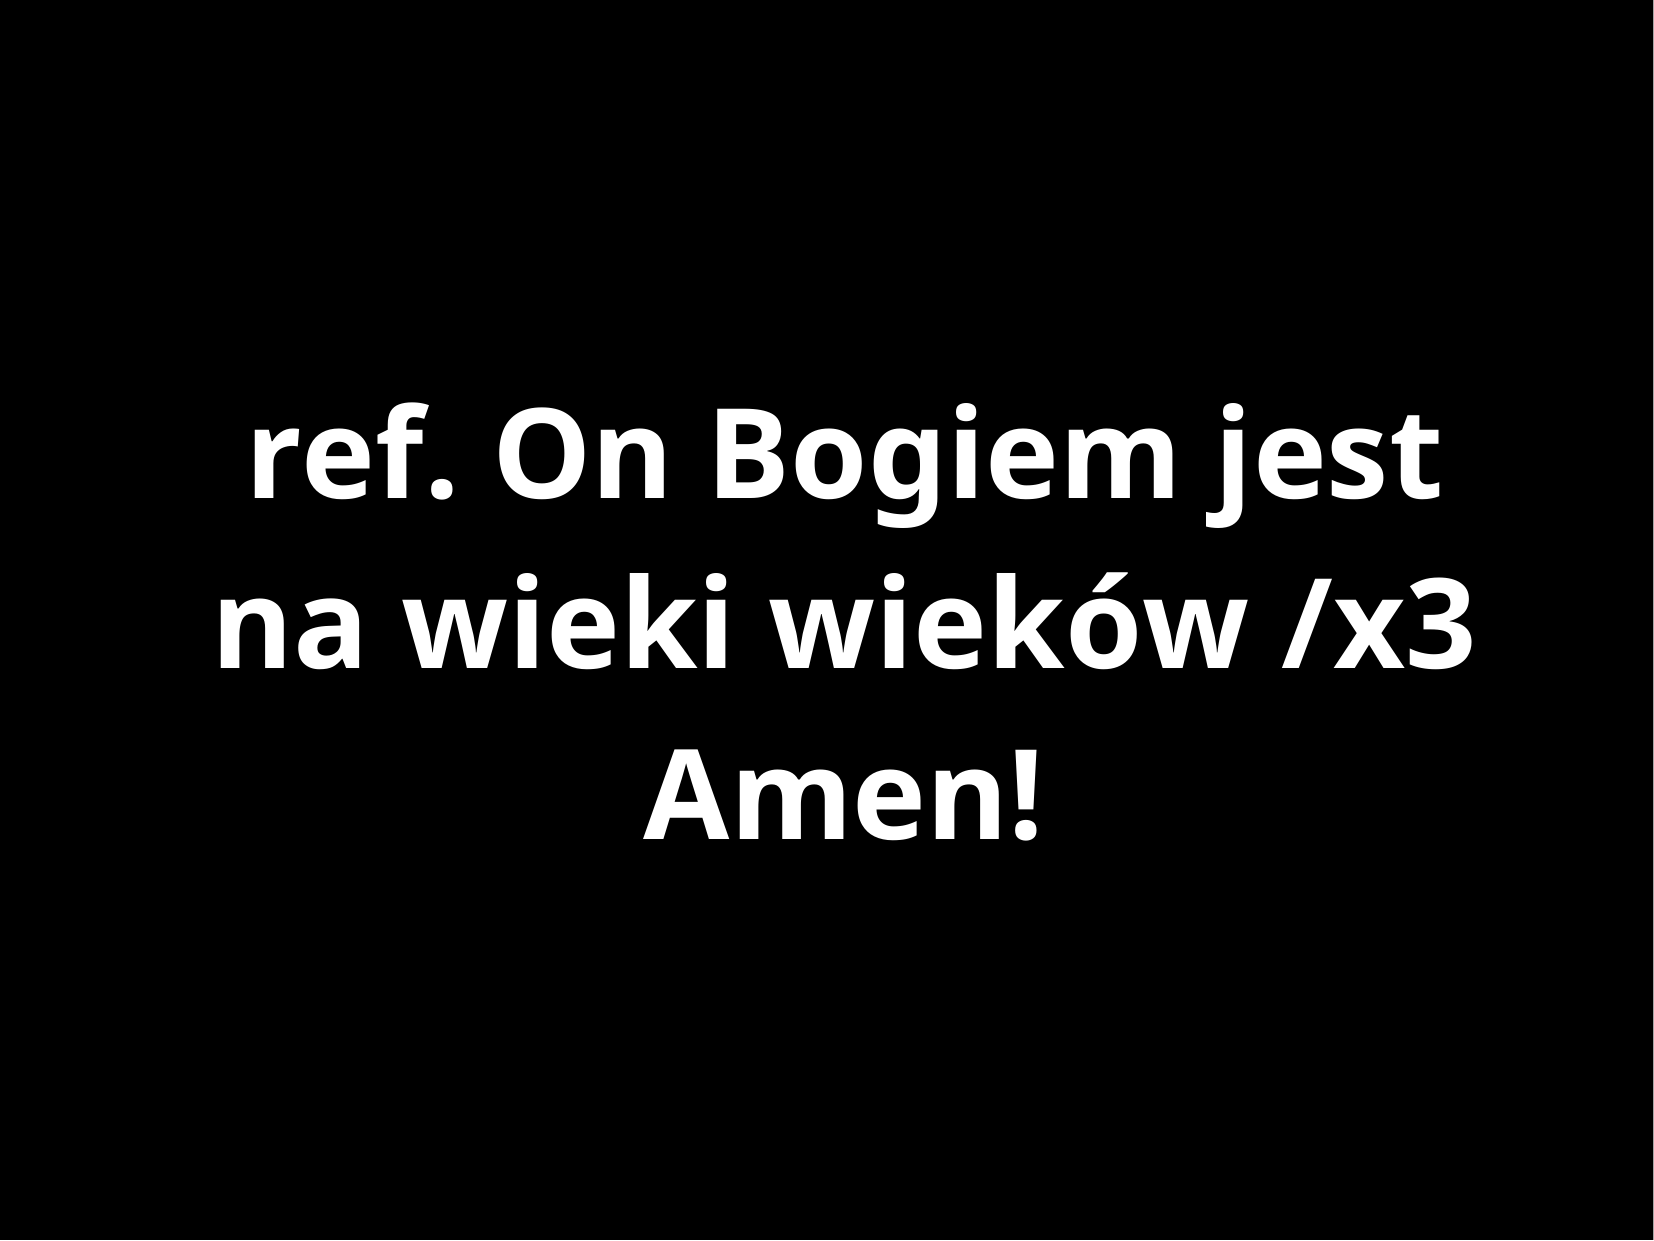

# ref. On Bogiem jest
na wieki wieków /x3
Amen!